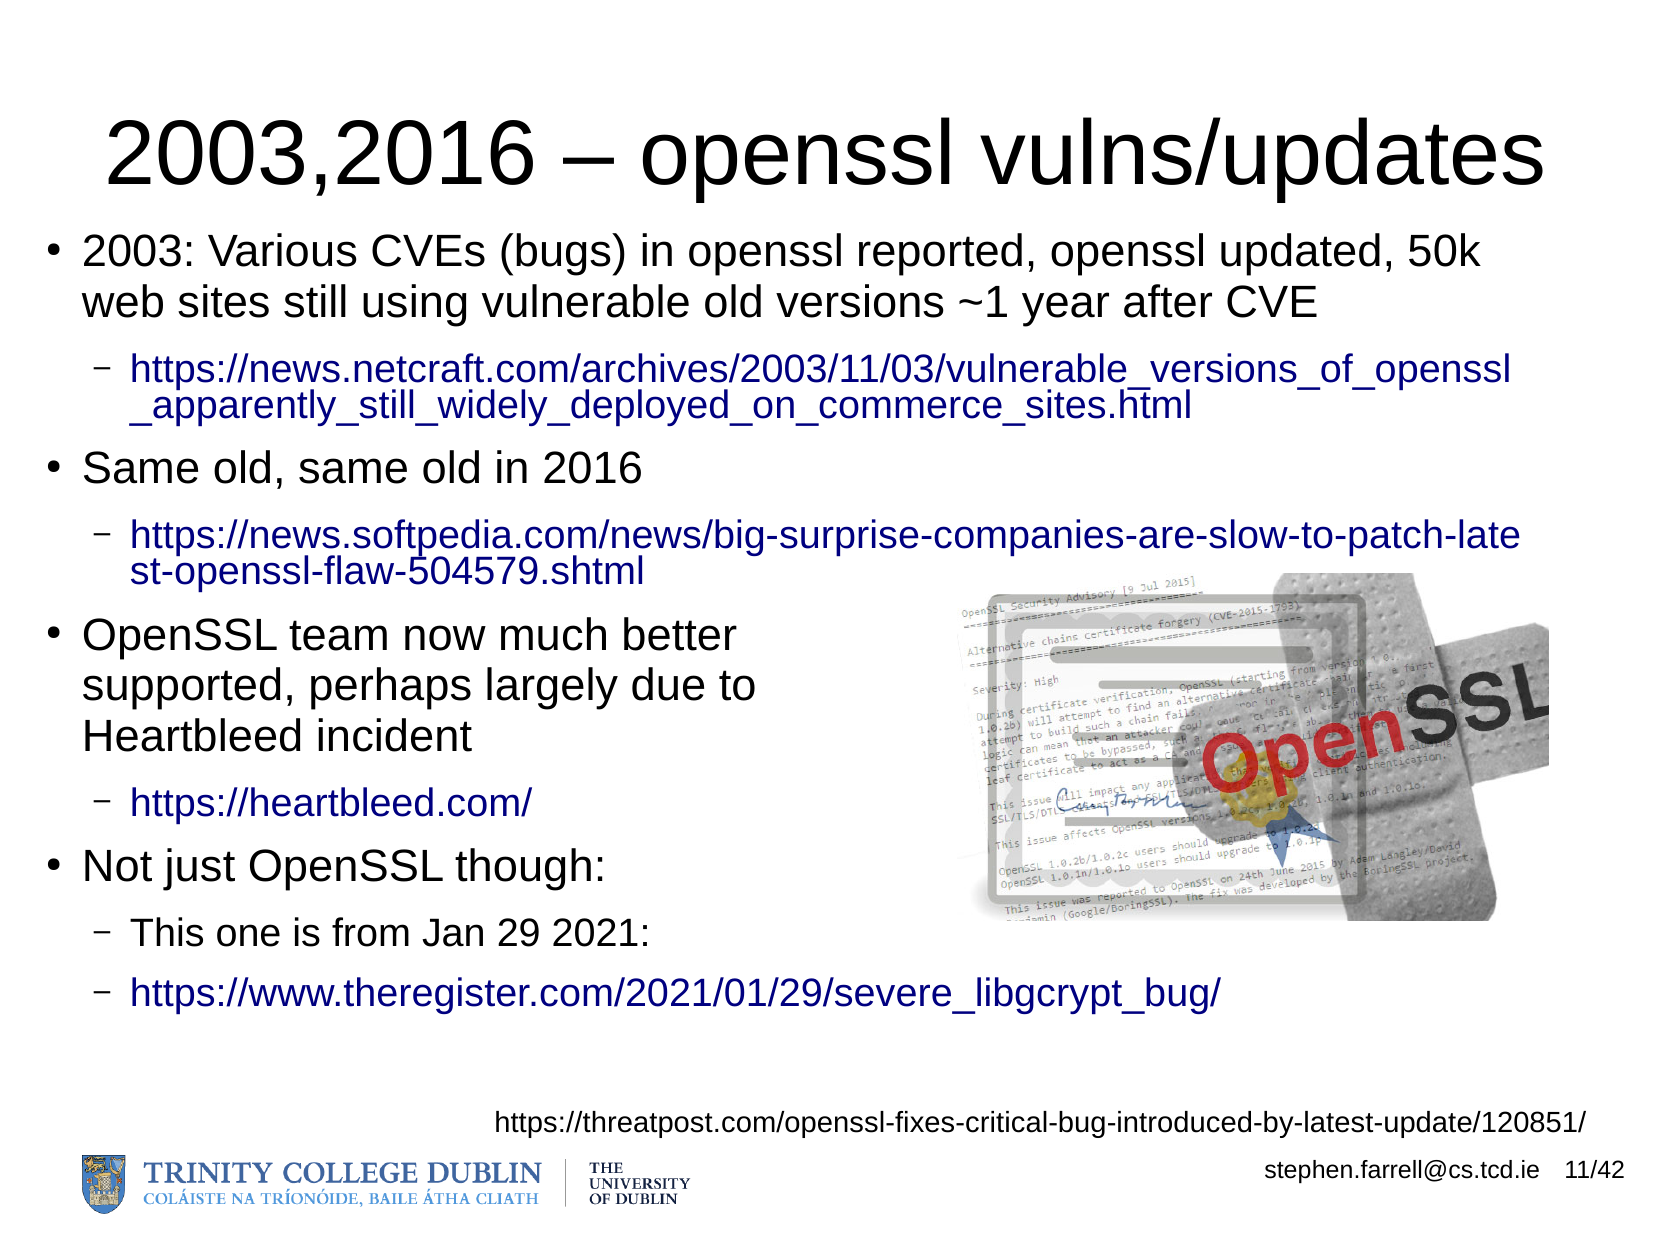

# 2003,2016 – openssl vulns/updates
2003: Various CVEs (bugs) in openssl reported, openssl updated, 50k web sites still using vulnerable old versions ~1 year after CVE
https://news.netcraft.com/archives/2003/11/03/vulnerable_versions_of_openssl_apparently_still_widely_deployed_on_commerce_sites.html
Same old, same old in 2016
https://news.softpedia.com/news/big-surprise-companies-are-slow-to-patch-latest-openssl-flaw-504579.shtml
OpenSSL team now much better
supported, perhaps largely due to
Heartbleed incident
https://heartbleed.com/
Not just OpenSSL though:
This one is from Jan 29 2021:
https://www.theregister.com/2021/01/29/severe_libgcrypt_bug/
https://threatpost.com/openssl-fixes-critical-bug-introduced-by-latest-update/120851/